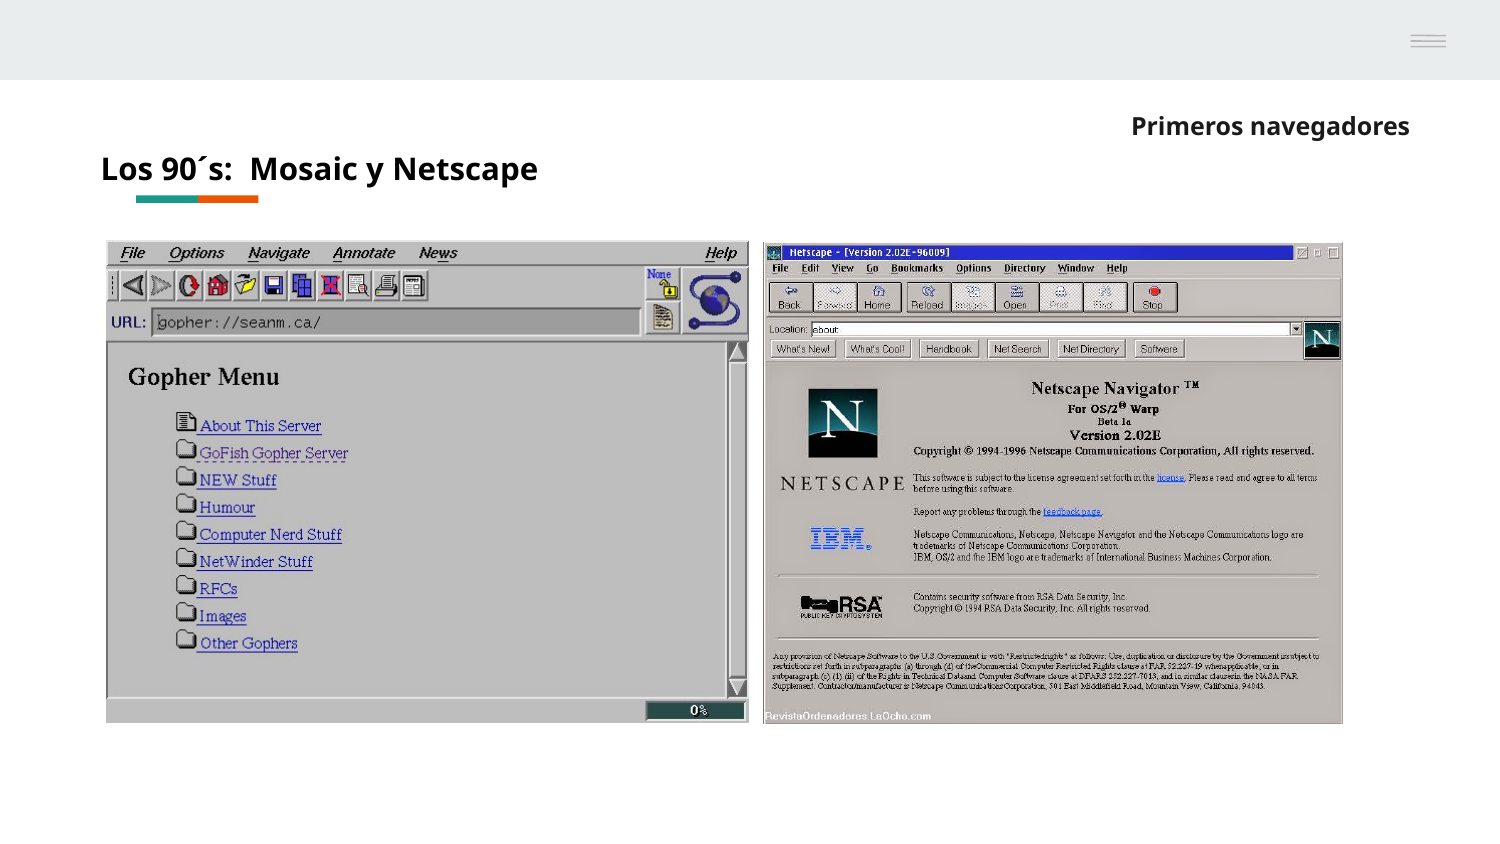

# Primeros navegadores
Los 90´s: Mosaic y Netscape